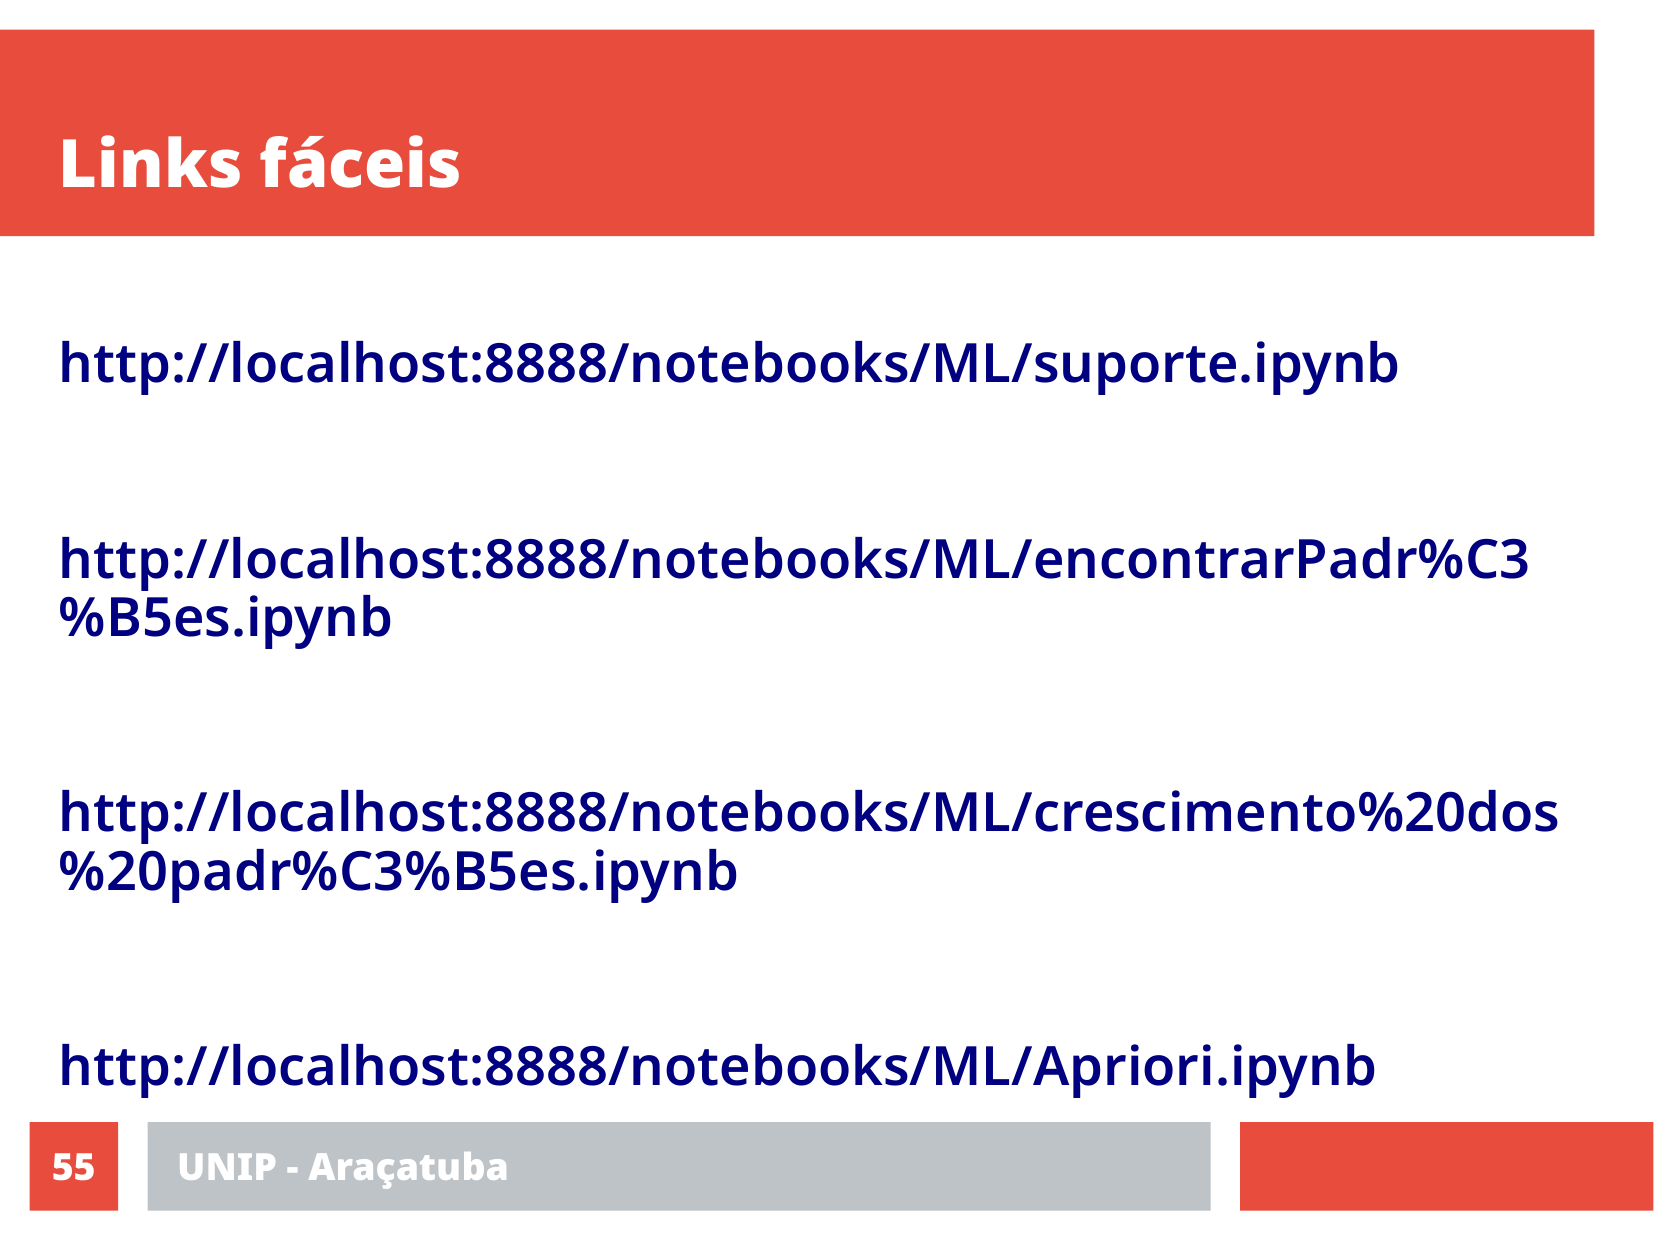

# Links fáceis
http://localhost:8888/notebooks/ML/suporte.ipynb
http://localhost:8888/notebooks/ML/encontrarPadr%C3%B5es.ipynb
http://localhost:8888/notebooks/ML/crescimento%20dos%20padr%C3%B5es.ipynb
http://localhost:8888/notebooks/ML/Apriori.ipynb
55
UNIP - Araçatuba